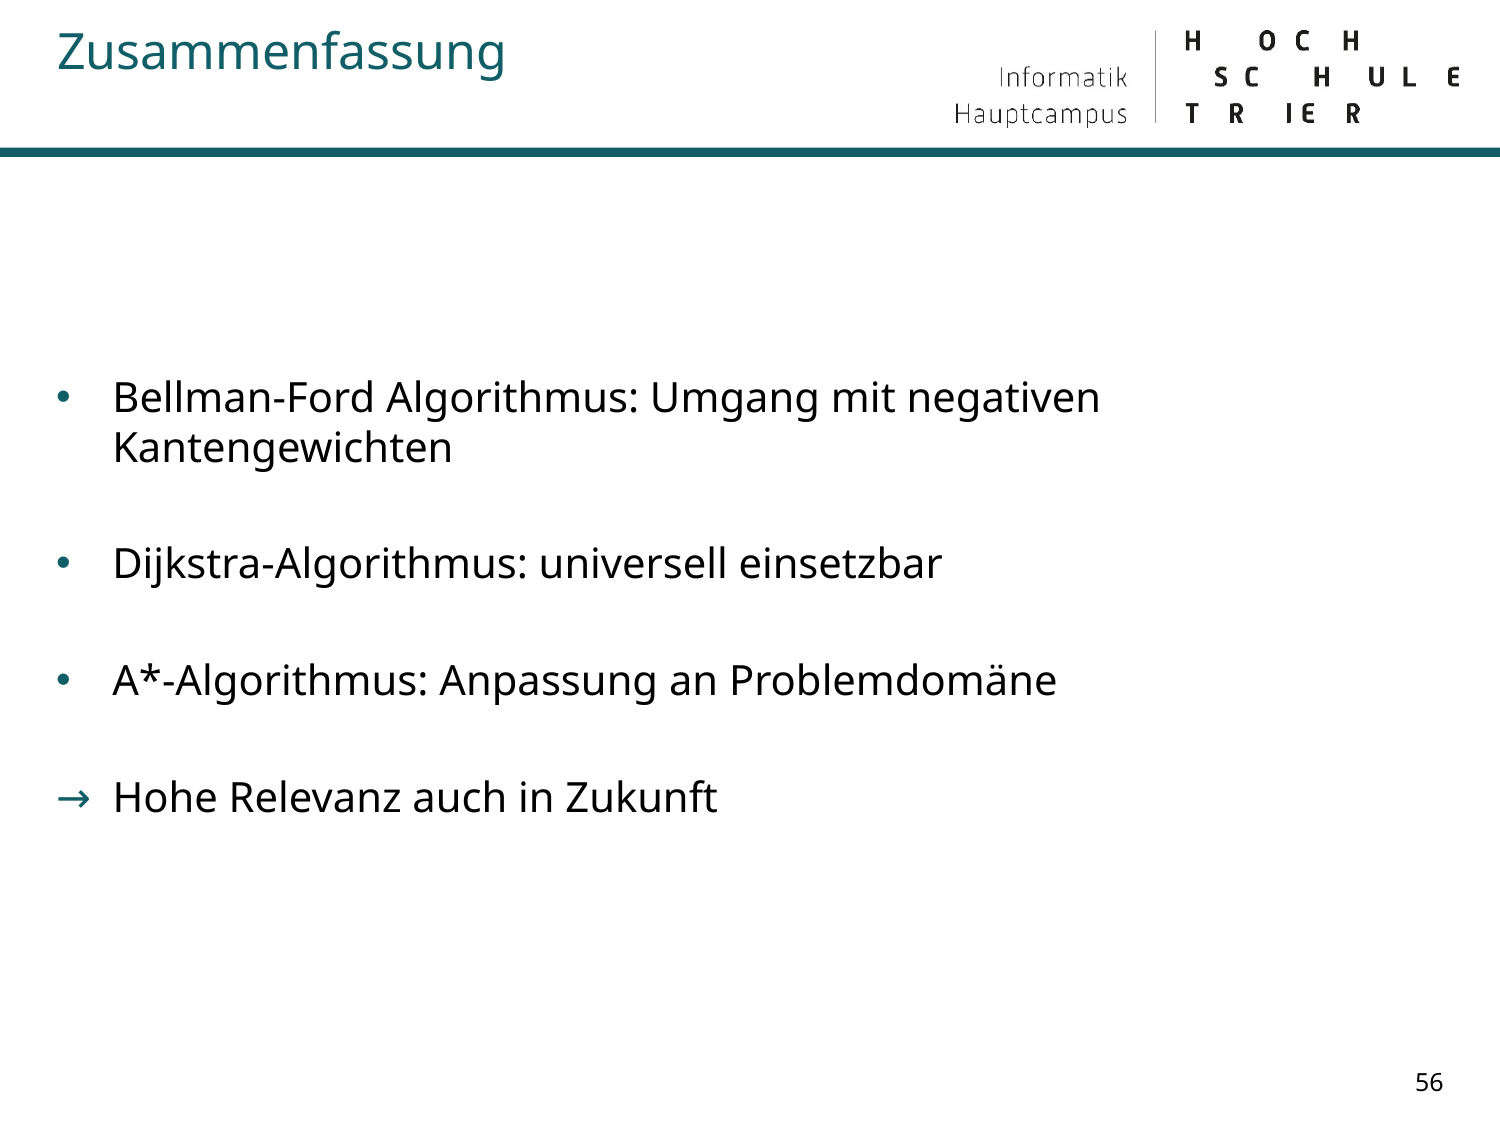

Zusammenfassung
# Bellman-Ford Algorithmus: Umgang mit negativen Kantengewichten
Dijkstra-Algorithmus: universell einsetzbar
A*-Algorithmus: Anpassung an Problemdomäne
→ Hohe Relevanz auch in Zukunft